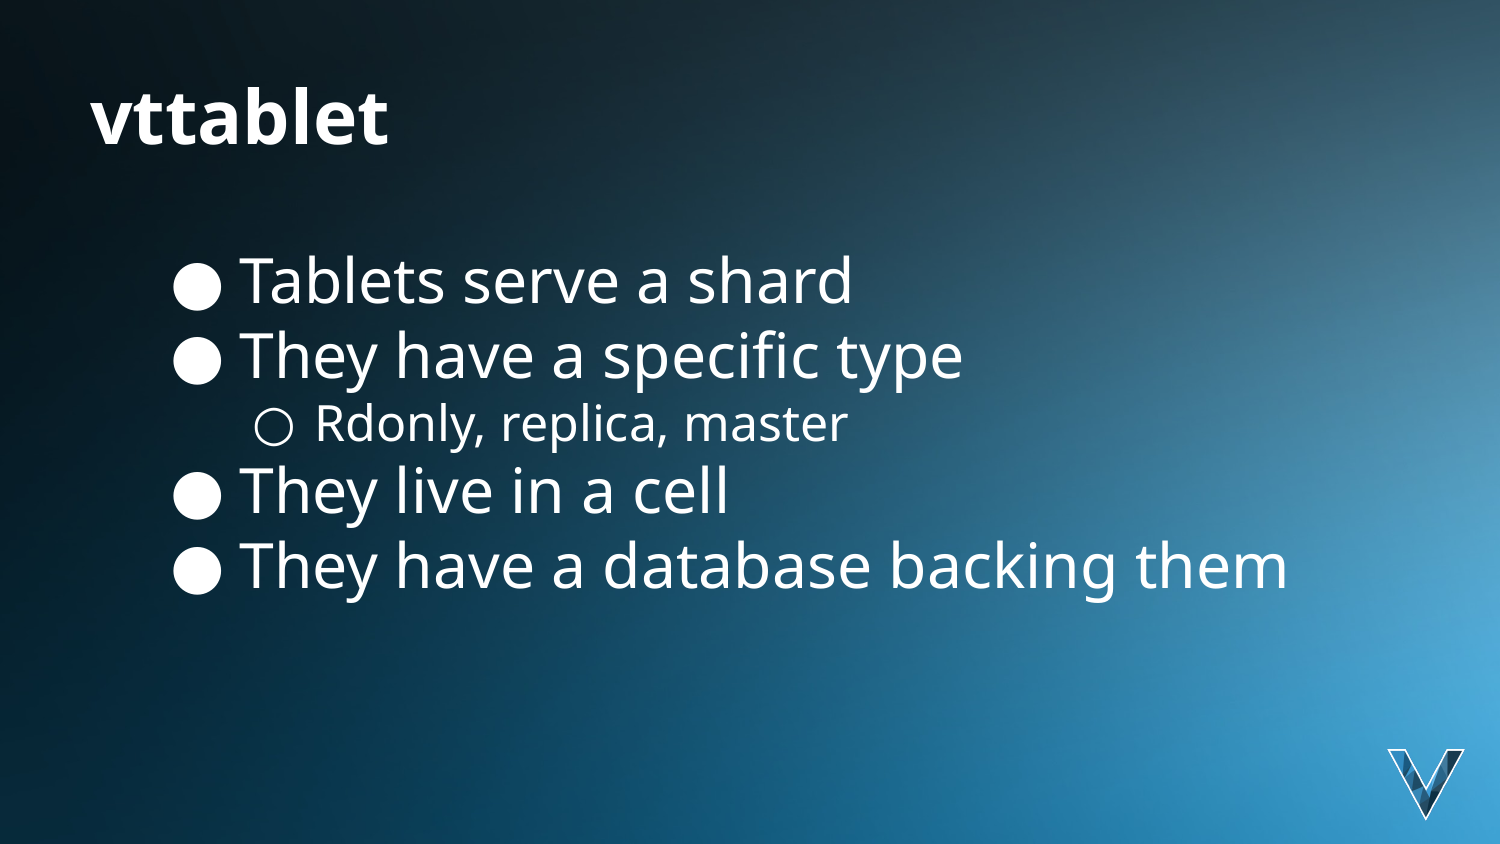

# vttablet
Tablets serve a shard
They have a specific type
Rdonly, replica, master
They live in a cell
They have a database backing them